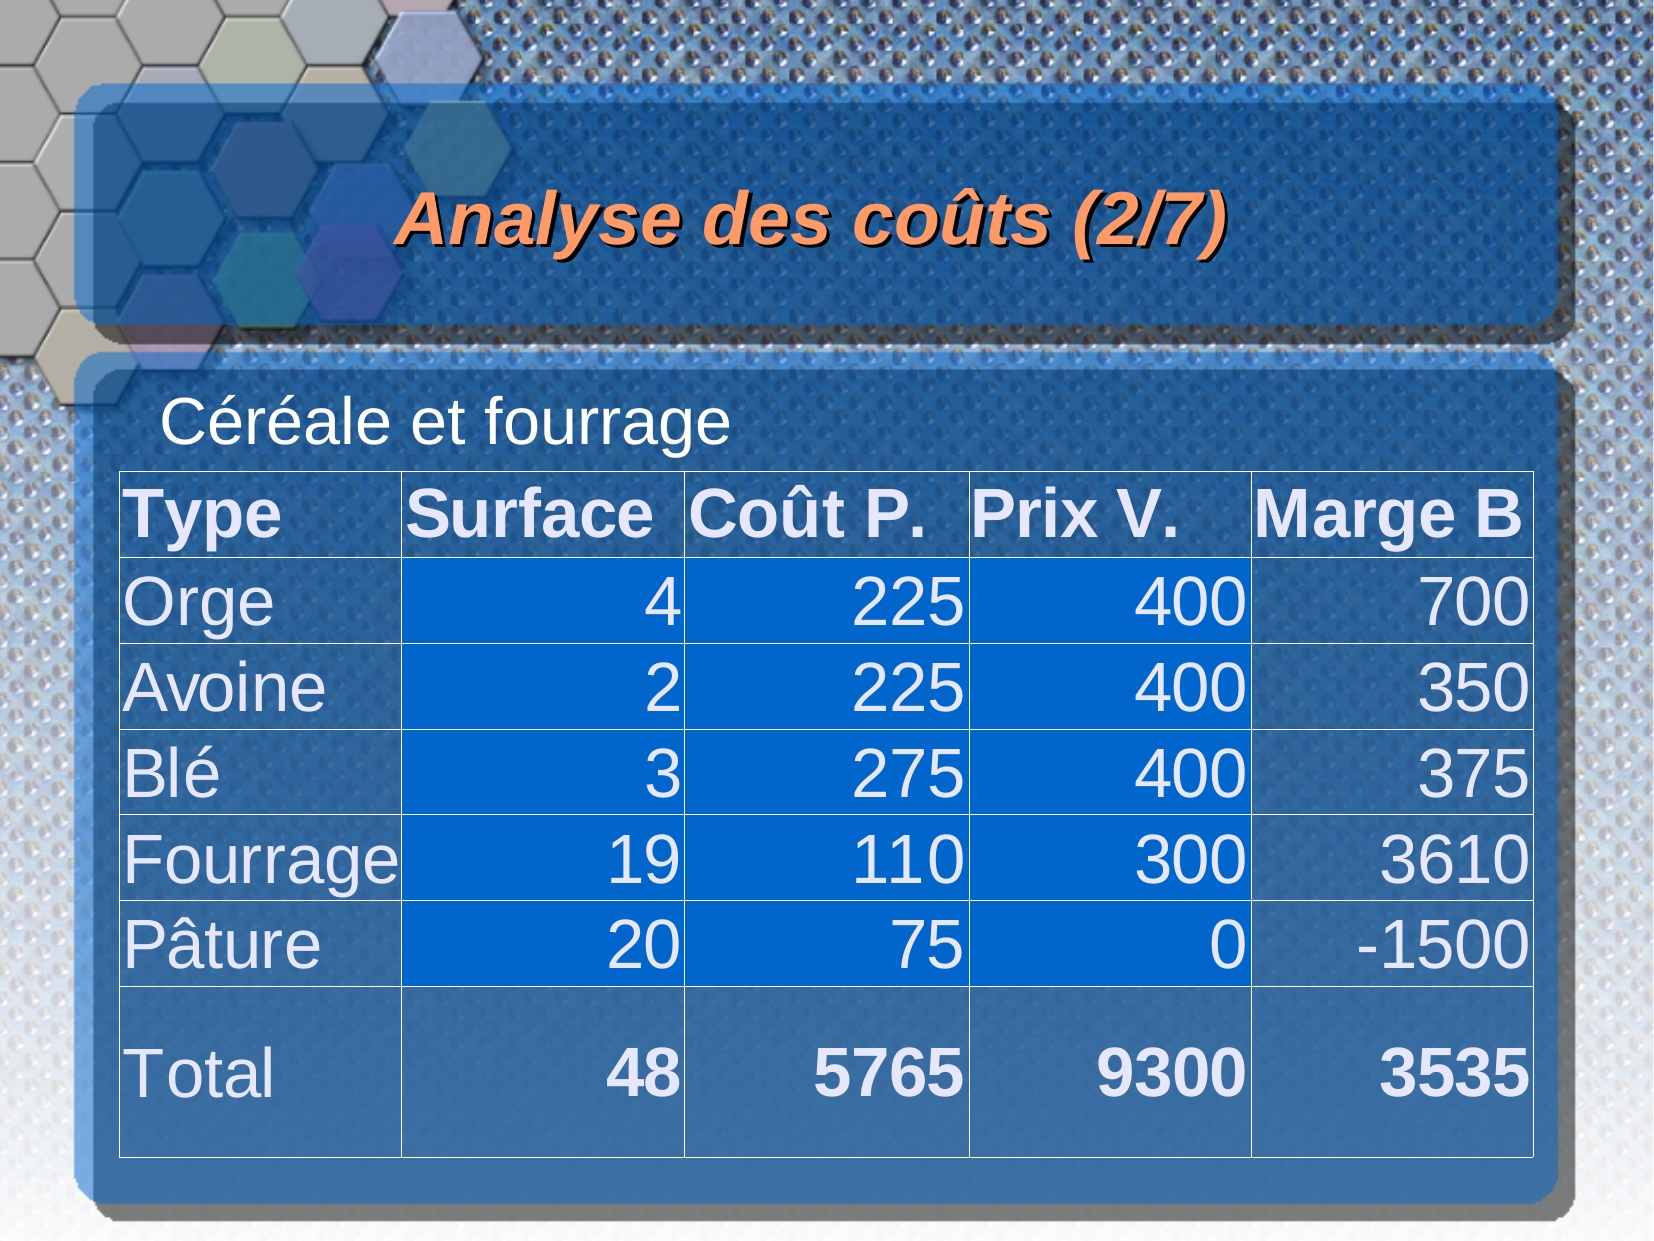

# Analyse des coûts (2/7)
Céréale et fourrage